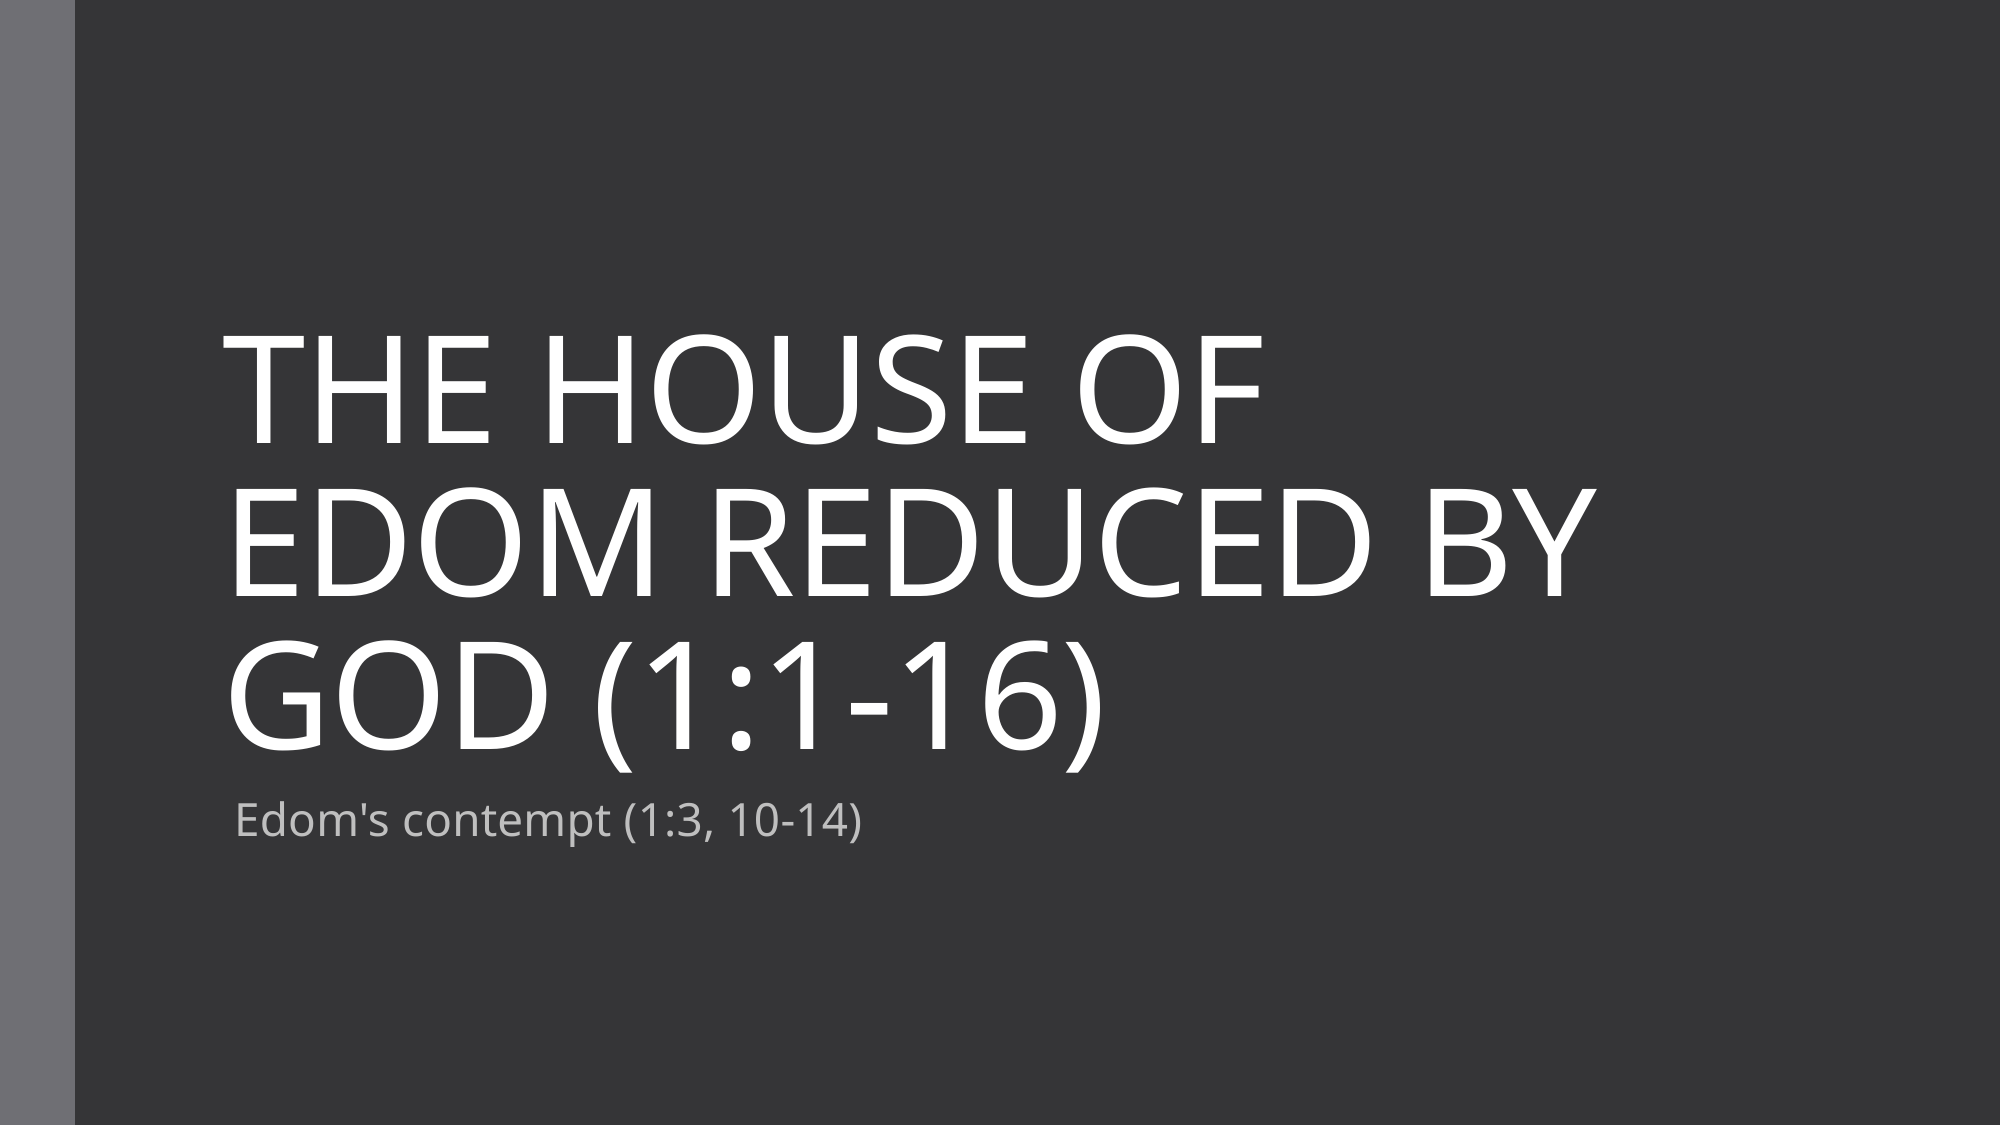

# THE HOUSE OF EDOM REDUCED BY GOD (1:1-16)
 Edom's contempt (1:3, 10-14)